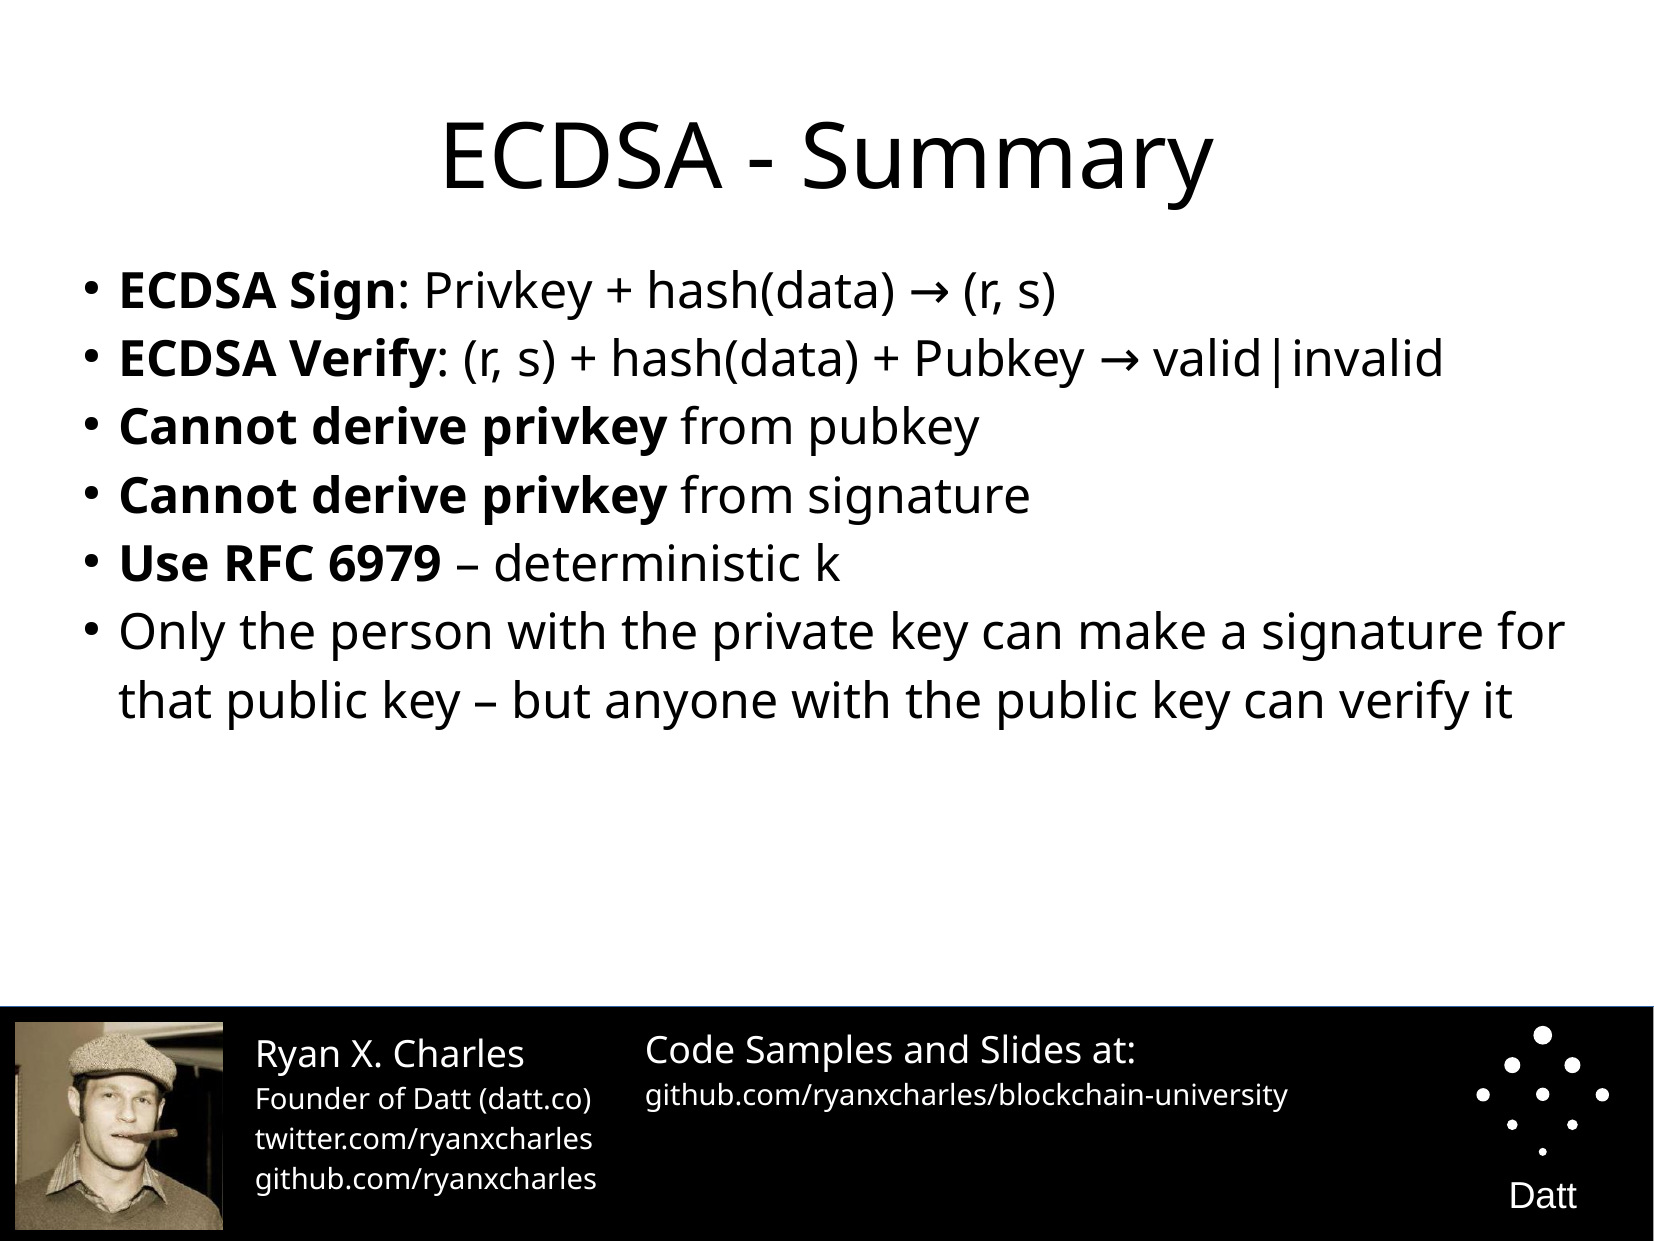

ECDSA - Summary
# ECDSA Sign: Privkey + hash(data) → (r, s)
ECDSA Verify: (r, s) + hash(data) + Pubkey → valid|invalid
Cannot derive privkey from pubkey
Cannot derive privkey from signature
Use RFC 6979 – deterministic k
Only the person with the private key can make a signature for that public key – but anyone with the public key can verify it
Code Samples and Slides at:
github.com/ryanxcharles/blockchain-university
Ryan X. Charles
Founder of Datt (datt.co)
twitter.com/ryanxcharles
github.com/ryanxcharles
Datt